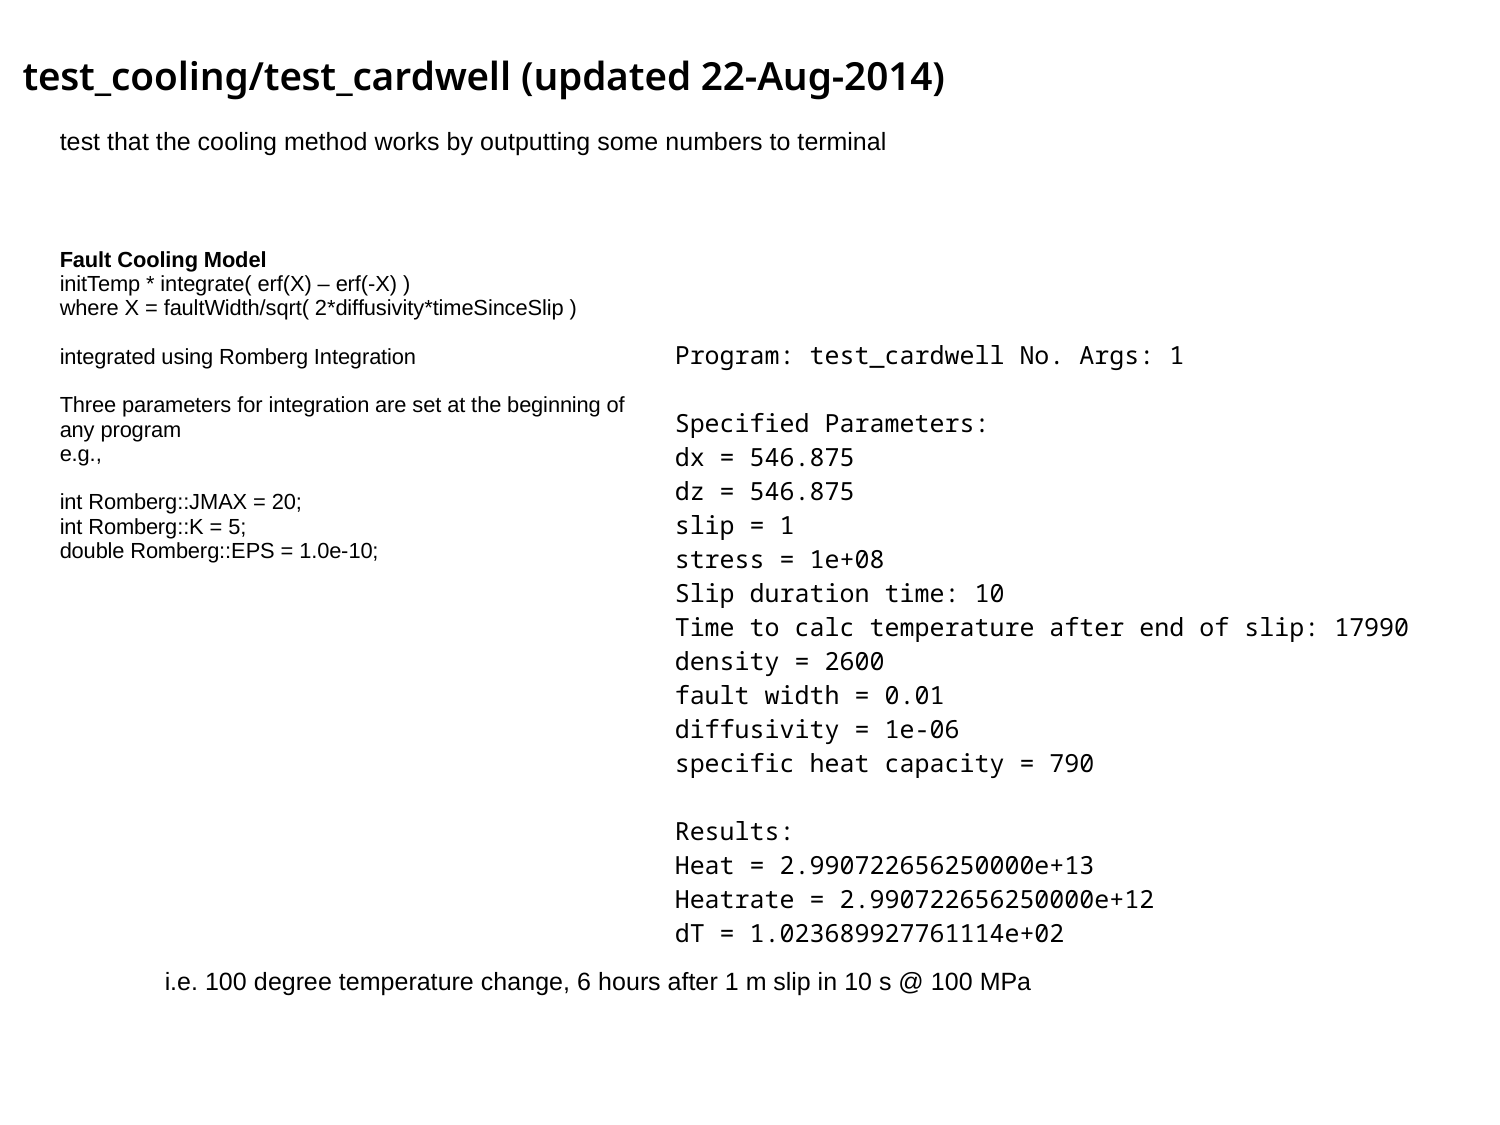

# test_cooling/test_cardwell (updated 22-Aug-2014)
test that the cooling method works by outputting some numbers to terminal
Fault Cooling Model
initTemp * integrate( erf(X) – erf(-X) )
where X = faultWidth/sqrt( 2*diffusivity*timeSinceSlip )
integrated using Romberg Integration
Three parameters for integration are set at the beginning of any program
e.g.,
int Romberg::JMAX = 20;
int Romberg::K = 5;
double Romberg::EPS = 1.0e-10;
Program: test_cardwell No. Args: 1
Specified Parameters:
dx = 546.875
dz = 546.875
slip = 1
stress = 1e+08
Slip duration time: 10
Time to calc temperature after end of slip: 17990
density = 2600
fault width = 0.01
diffusivity = 1e-06
specific heat capacity = 790
Results:
Heat = 2.990722656250000e+13
Heatrate = 2.990722656250000e+12
dT = 1.023689927761114e+02
i.e. 100 degree temperature change, 6 hours after 1 m slip in 10 s @ 100 MPa